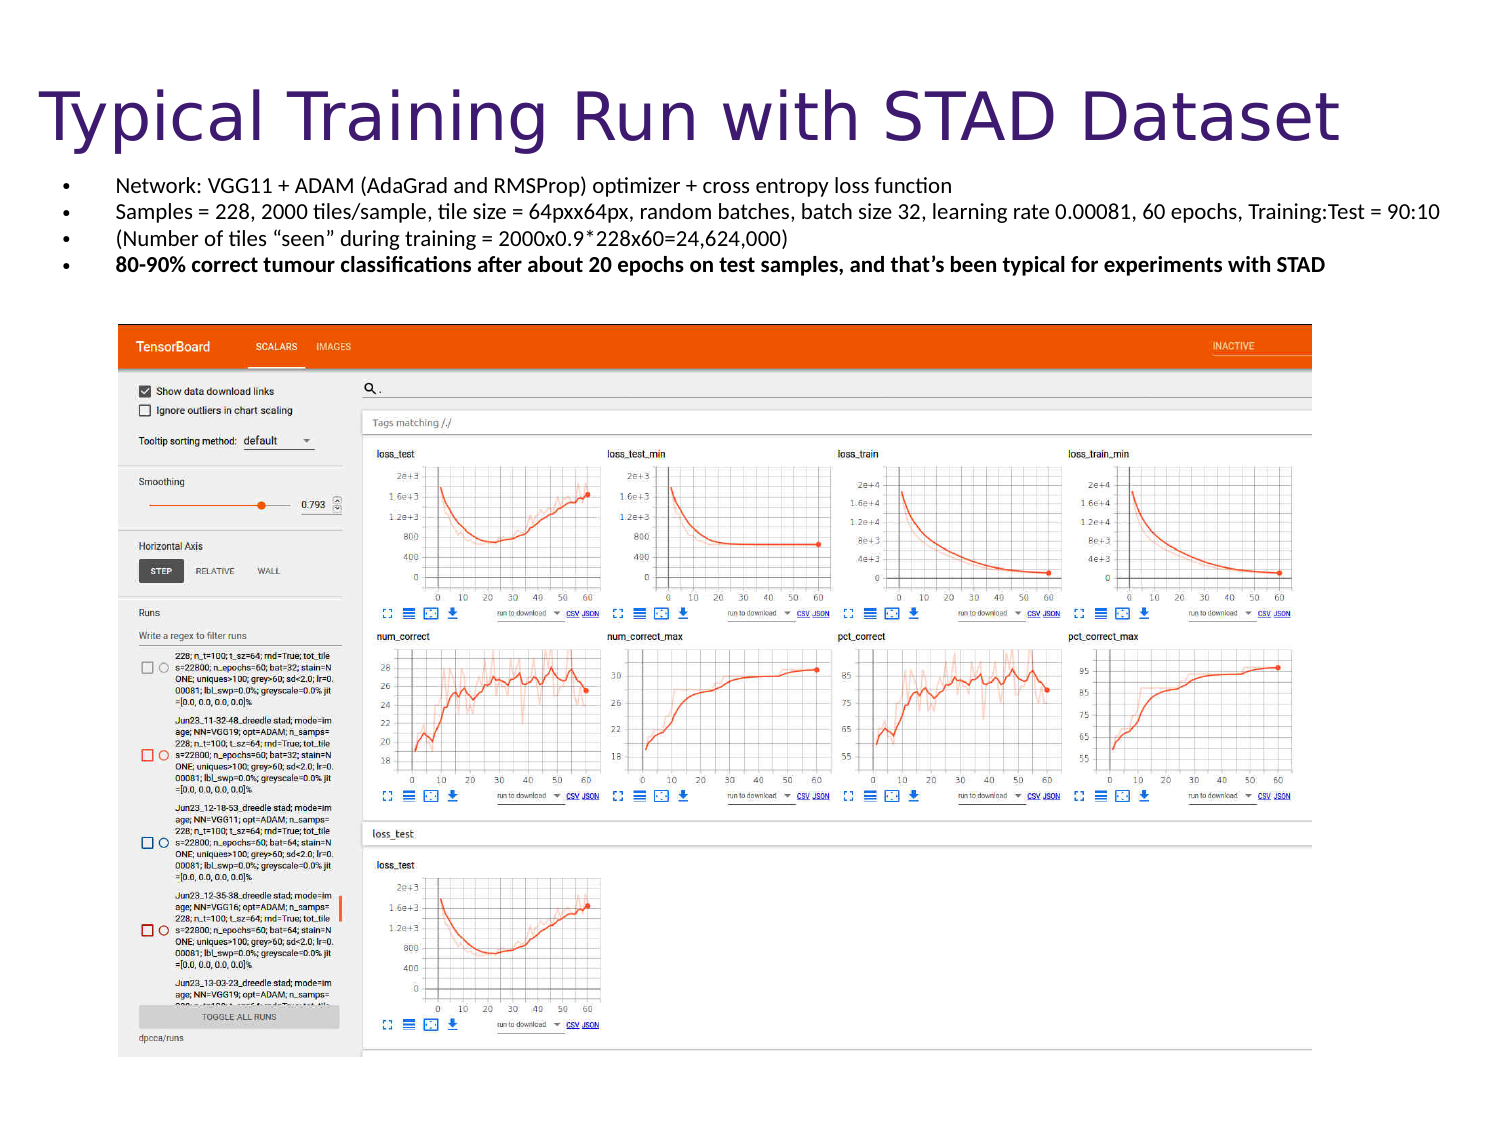

# Typical Training Run with STAD Dataset
Network: VGG11 + ADAM (AdaGrad and RMSProp) optimizer + cross entropy loss function
Samples = 228, 2000 tiles/sample, tile size = 64pxx64px, random batches, batch size 32, learning rate 0.00081, 60 epochs, Training:Test = 90:10
(Number of tiles “seen” during training = 2000x0.9*228x60=24,624,000)
80-90% correct tumour classifications after about 20 epochs on test samples, and that’s been typical for experiments with STAD